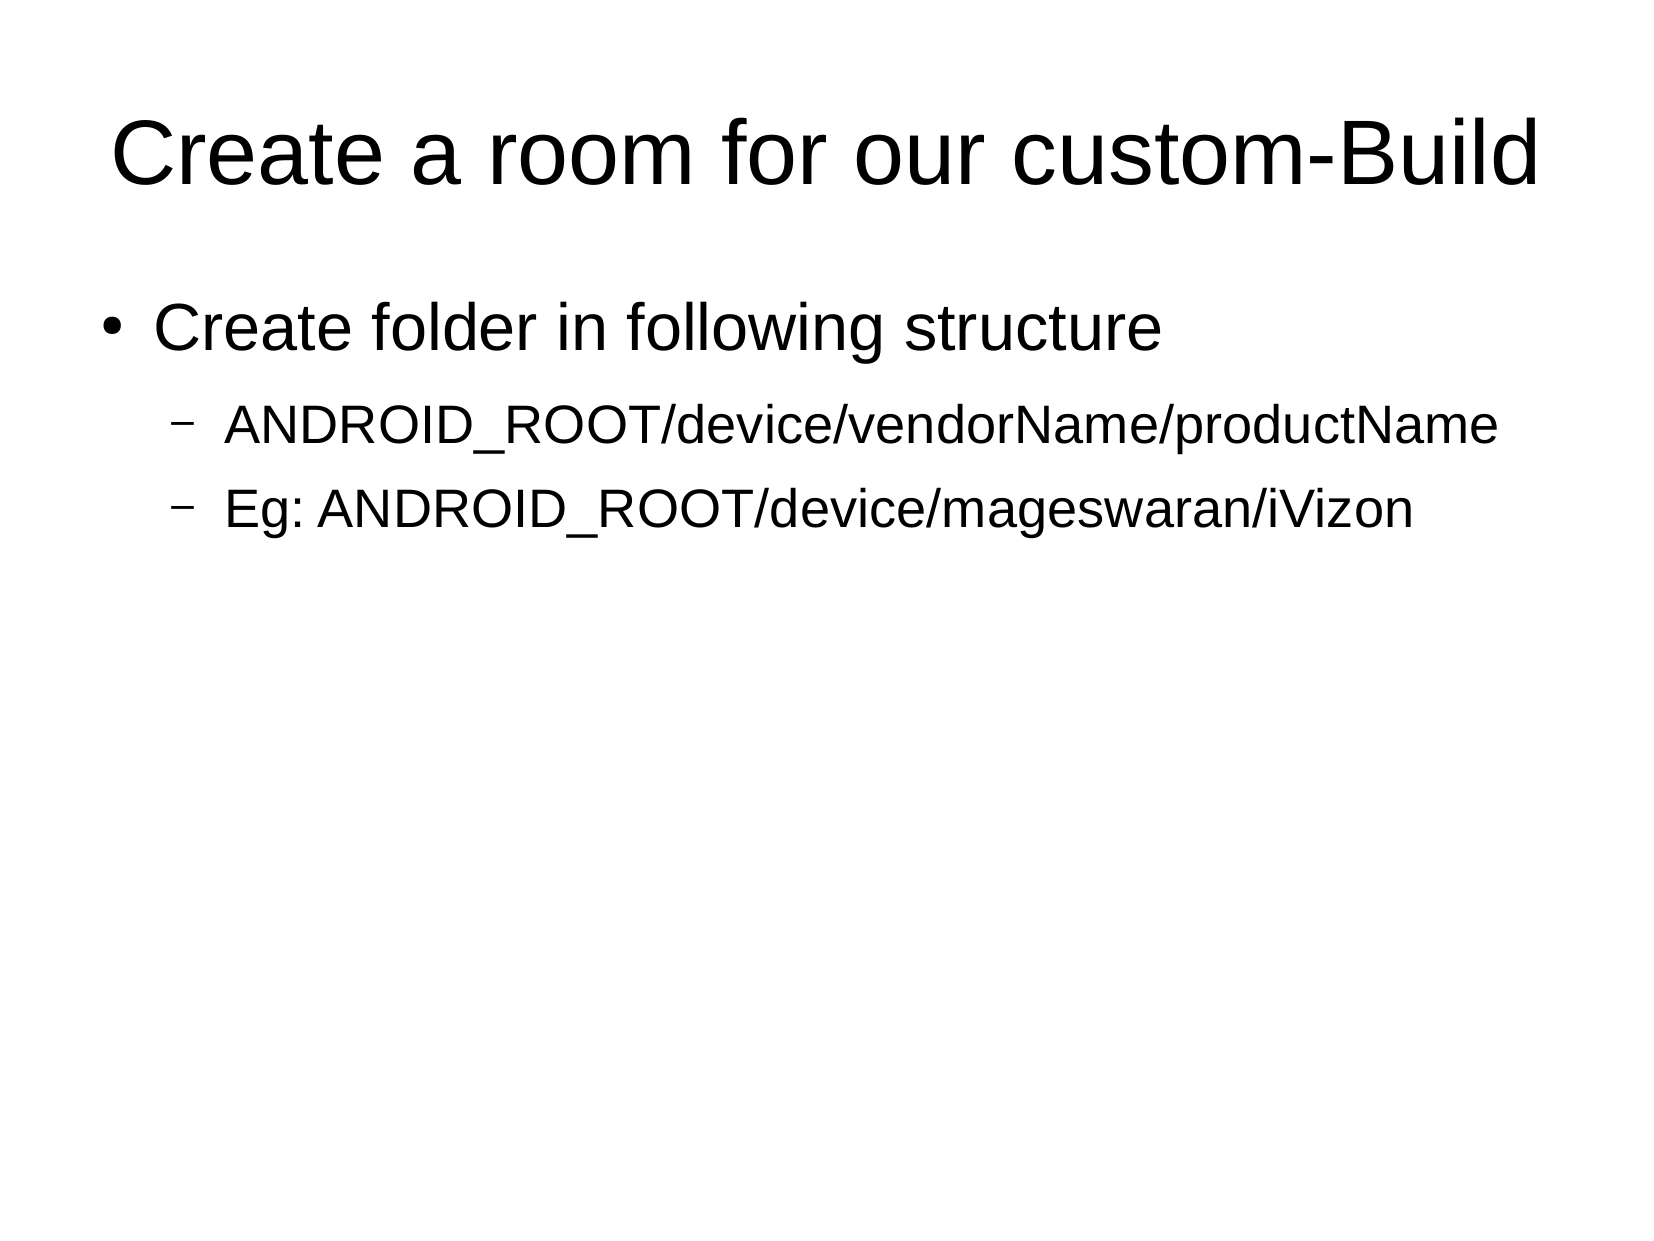

# Create a room for our custom-Build
Create folder in following structure
ANDROID_ROOT/device/vendorName/productName
Eg: ANDROID_ROOT/device/mageswaran/iVizon